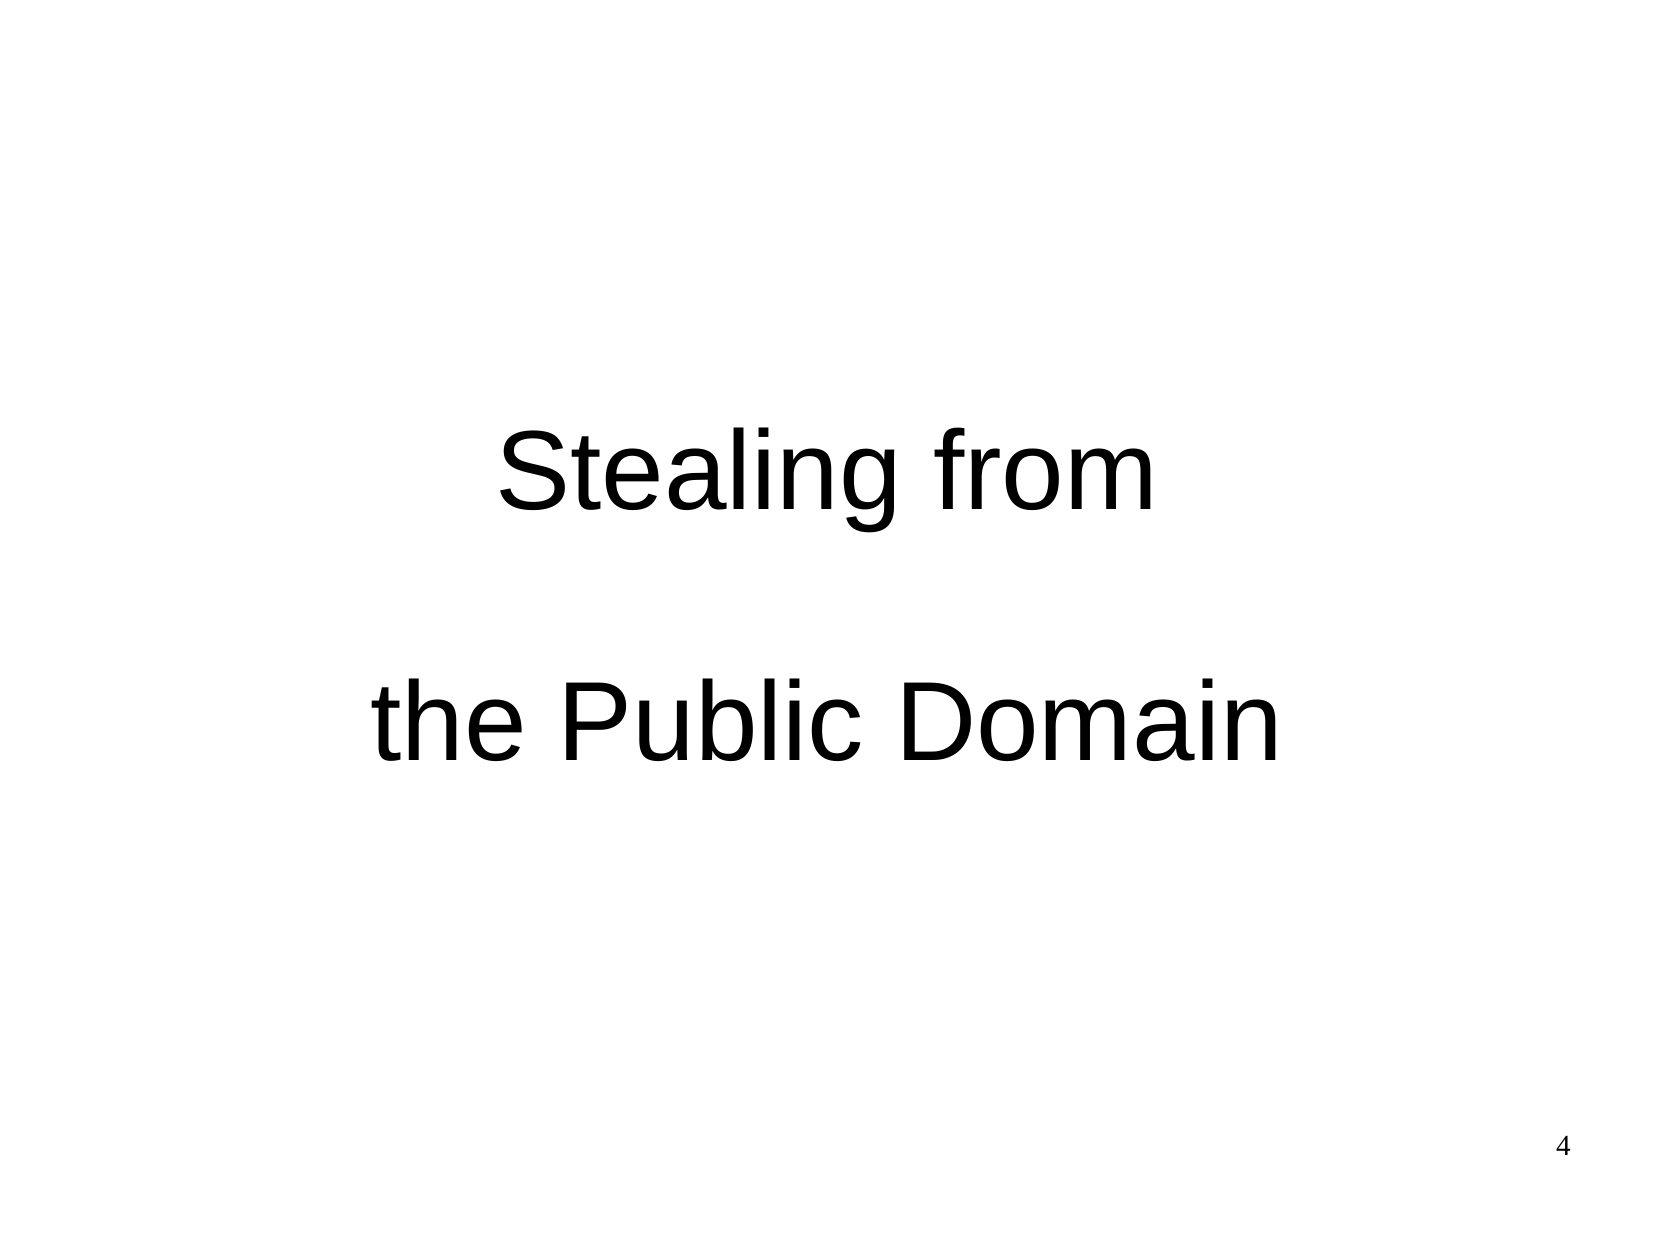

# Stealing from the Public Domain
4